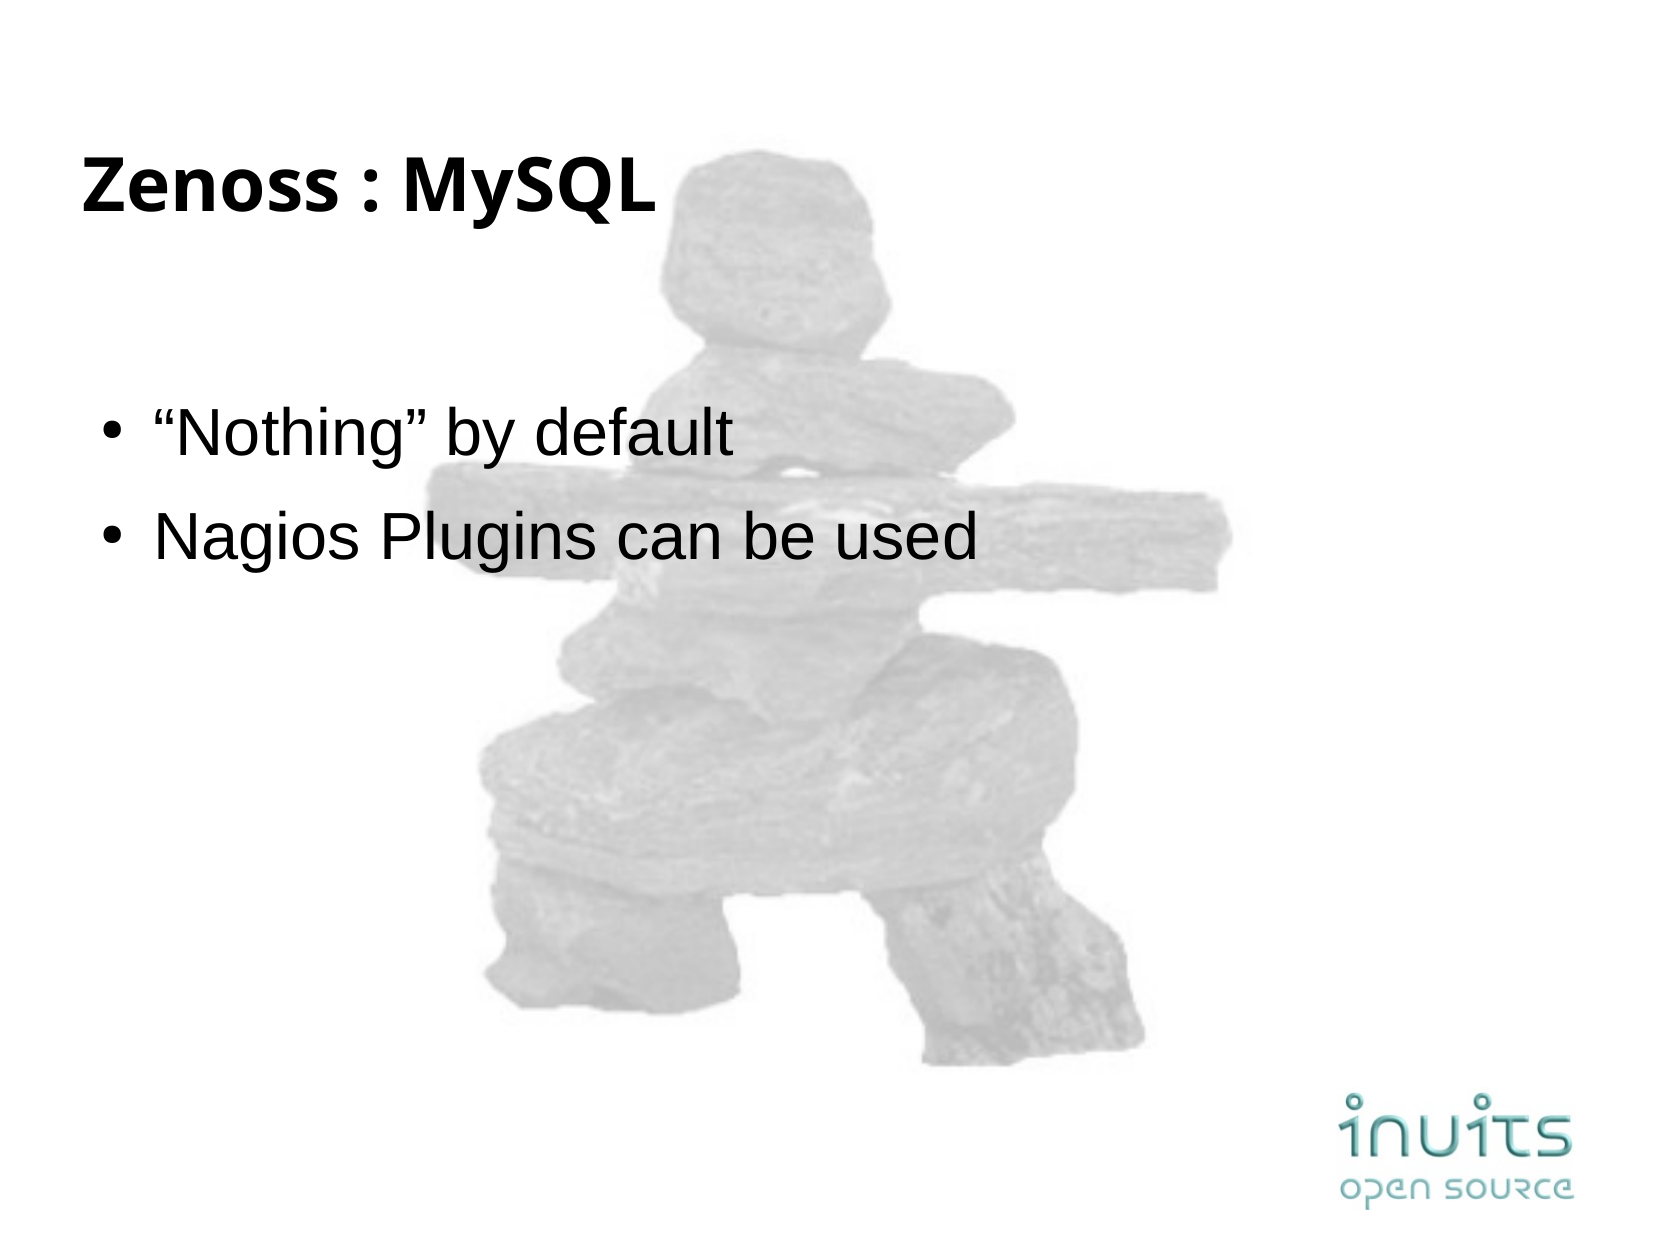

# Zenoss : MySQL
“Nothing” by default
Nagios Plugins can be used
29